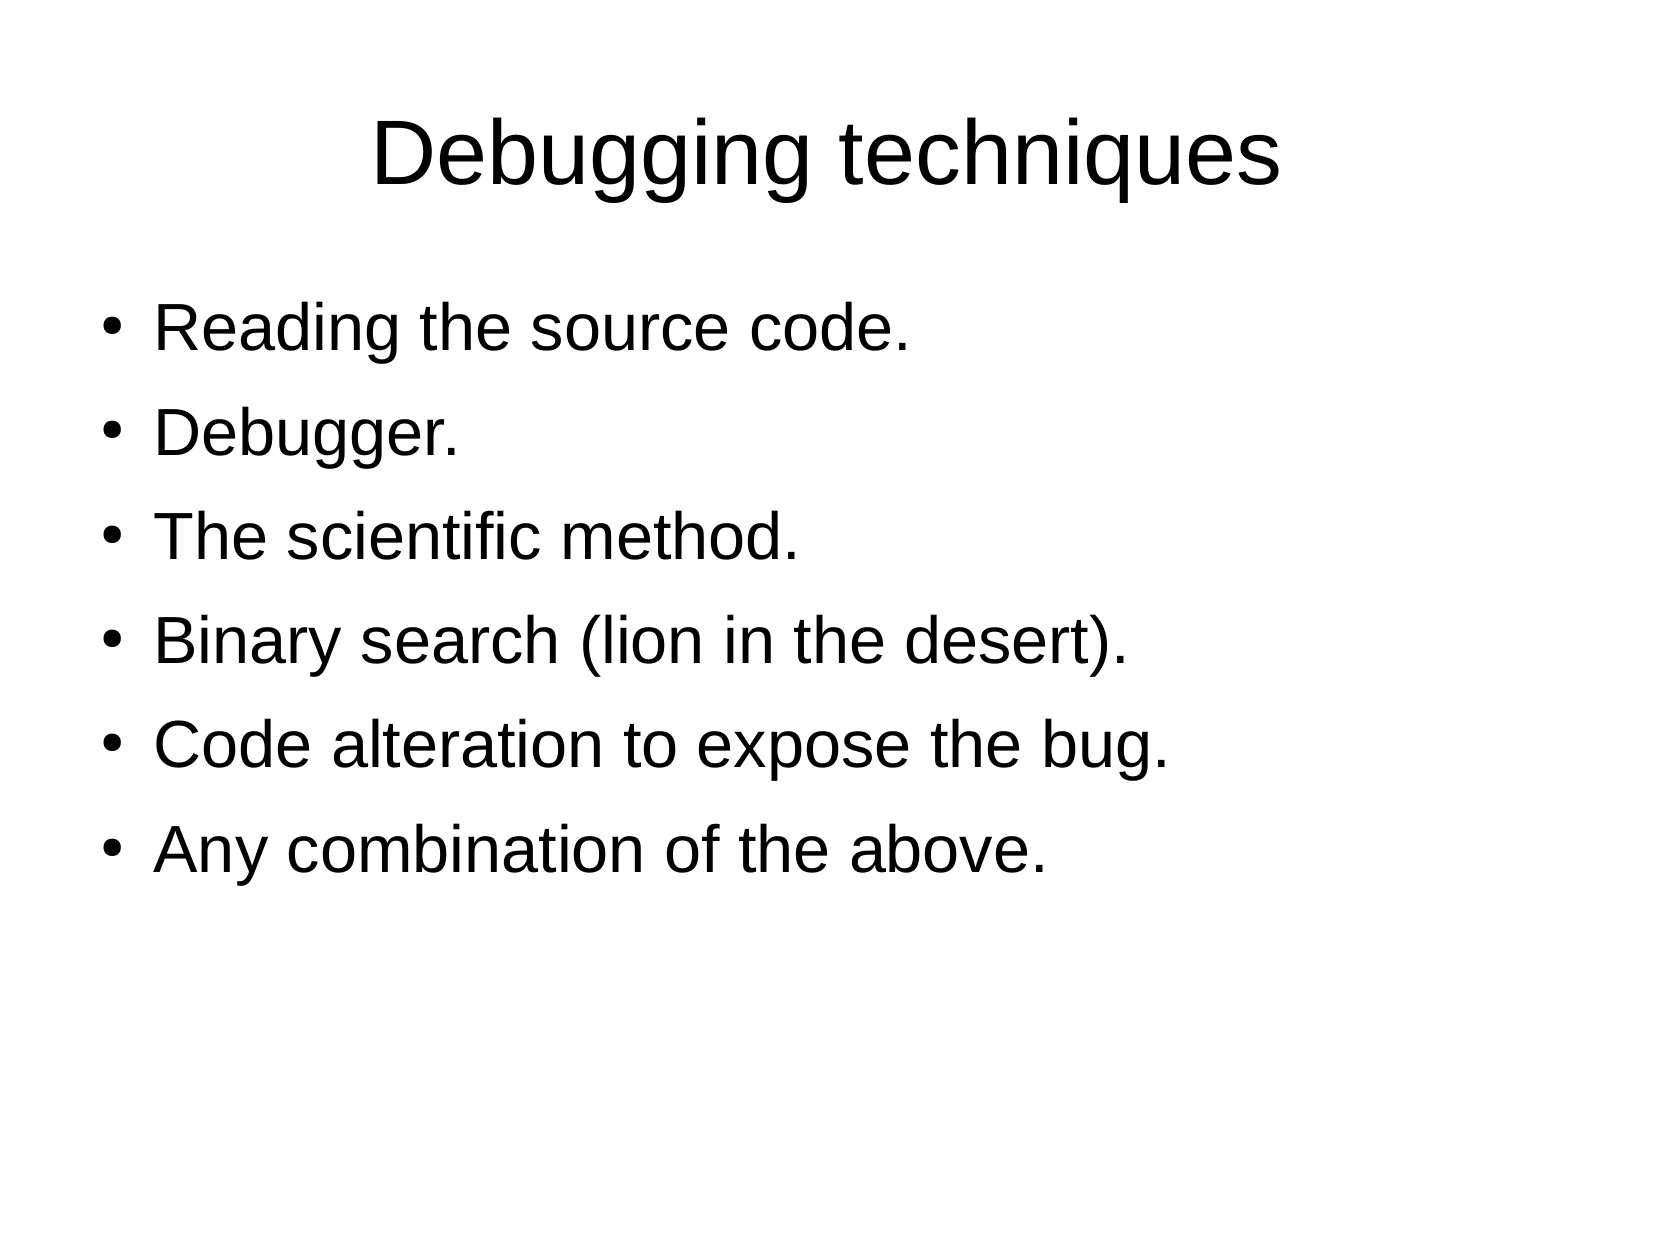

# Debugging techniques
Reading the source code.
Debugger.
The scientific method.
Binary search (lion in the desert).
Code alteration to expose the bug.
Any combination of the above.